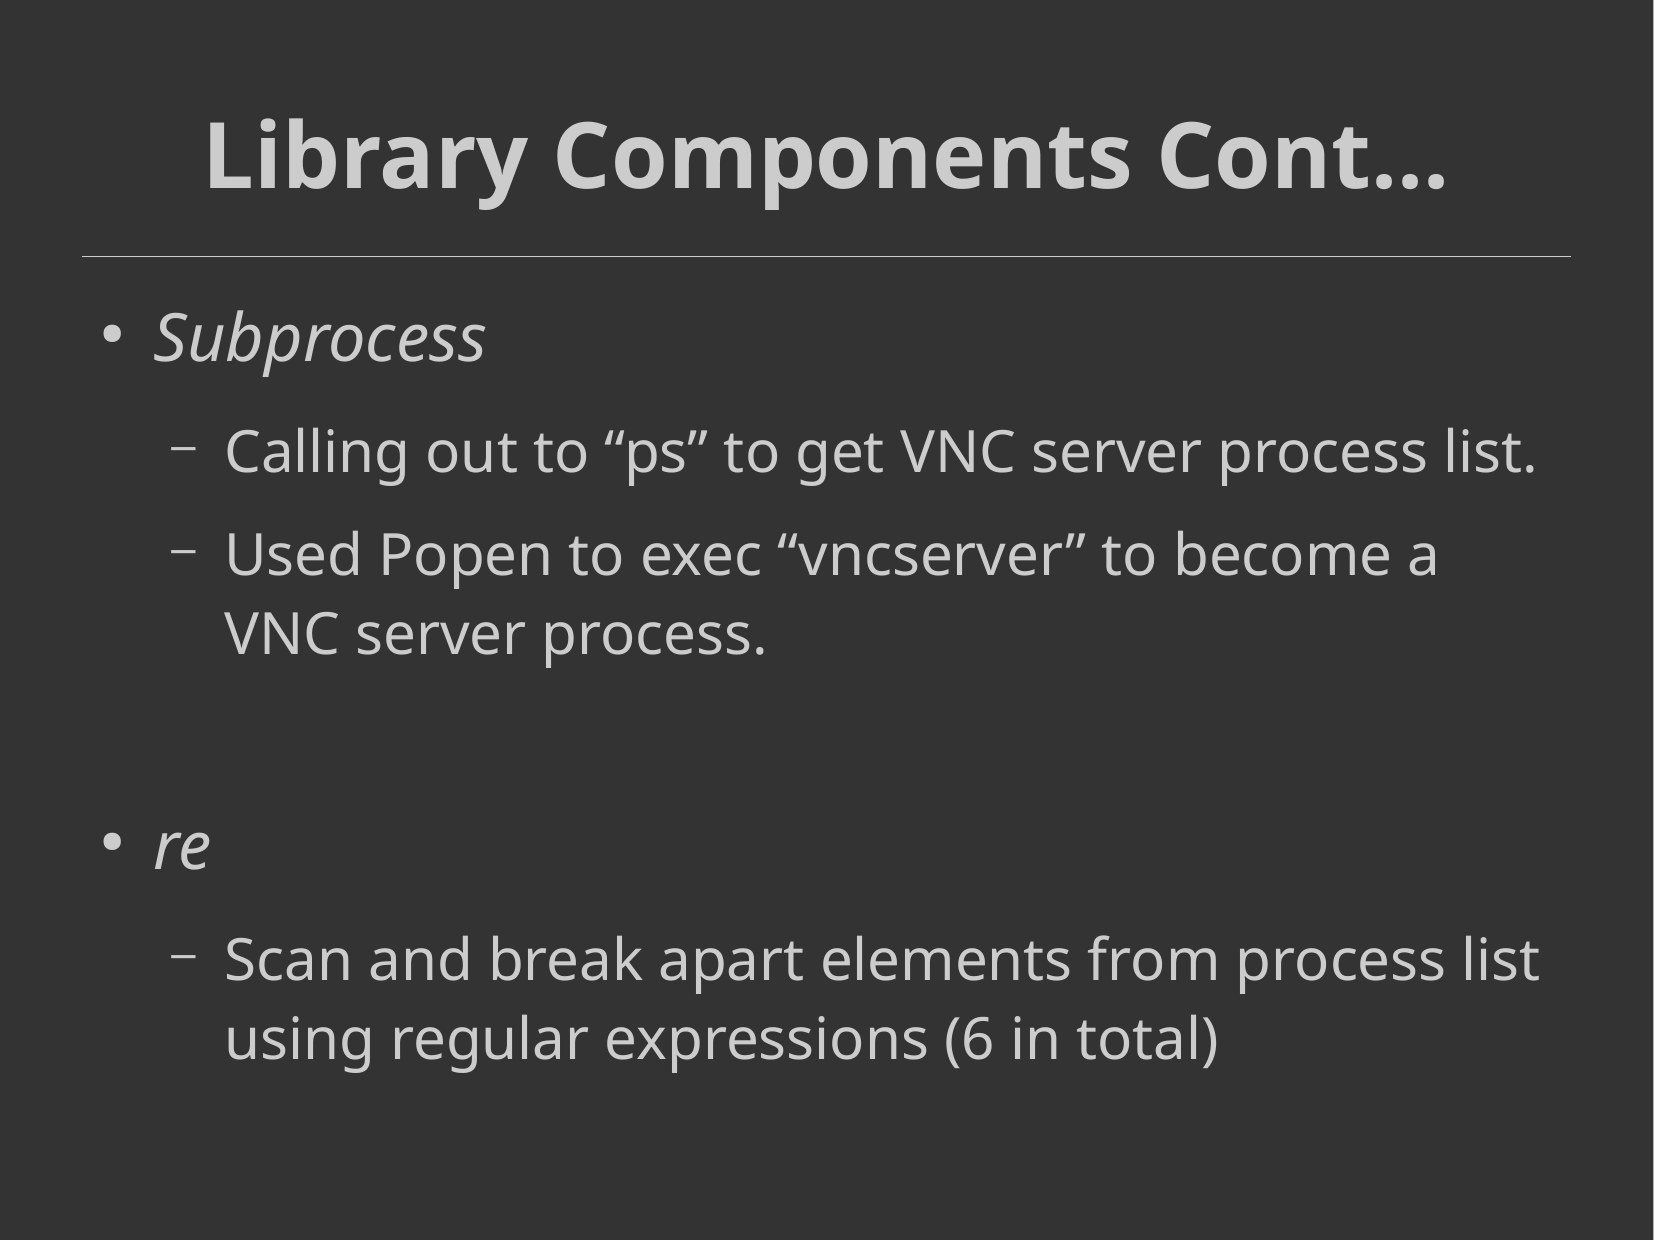

# Library Components Cont...
Subprocess
Calling out to “ps” to get VNC server process list.
Used Popen to exec “vncserver” to become a VNC server process.
re
Scan and break apart elements from process list using regular expressions (6 in total)